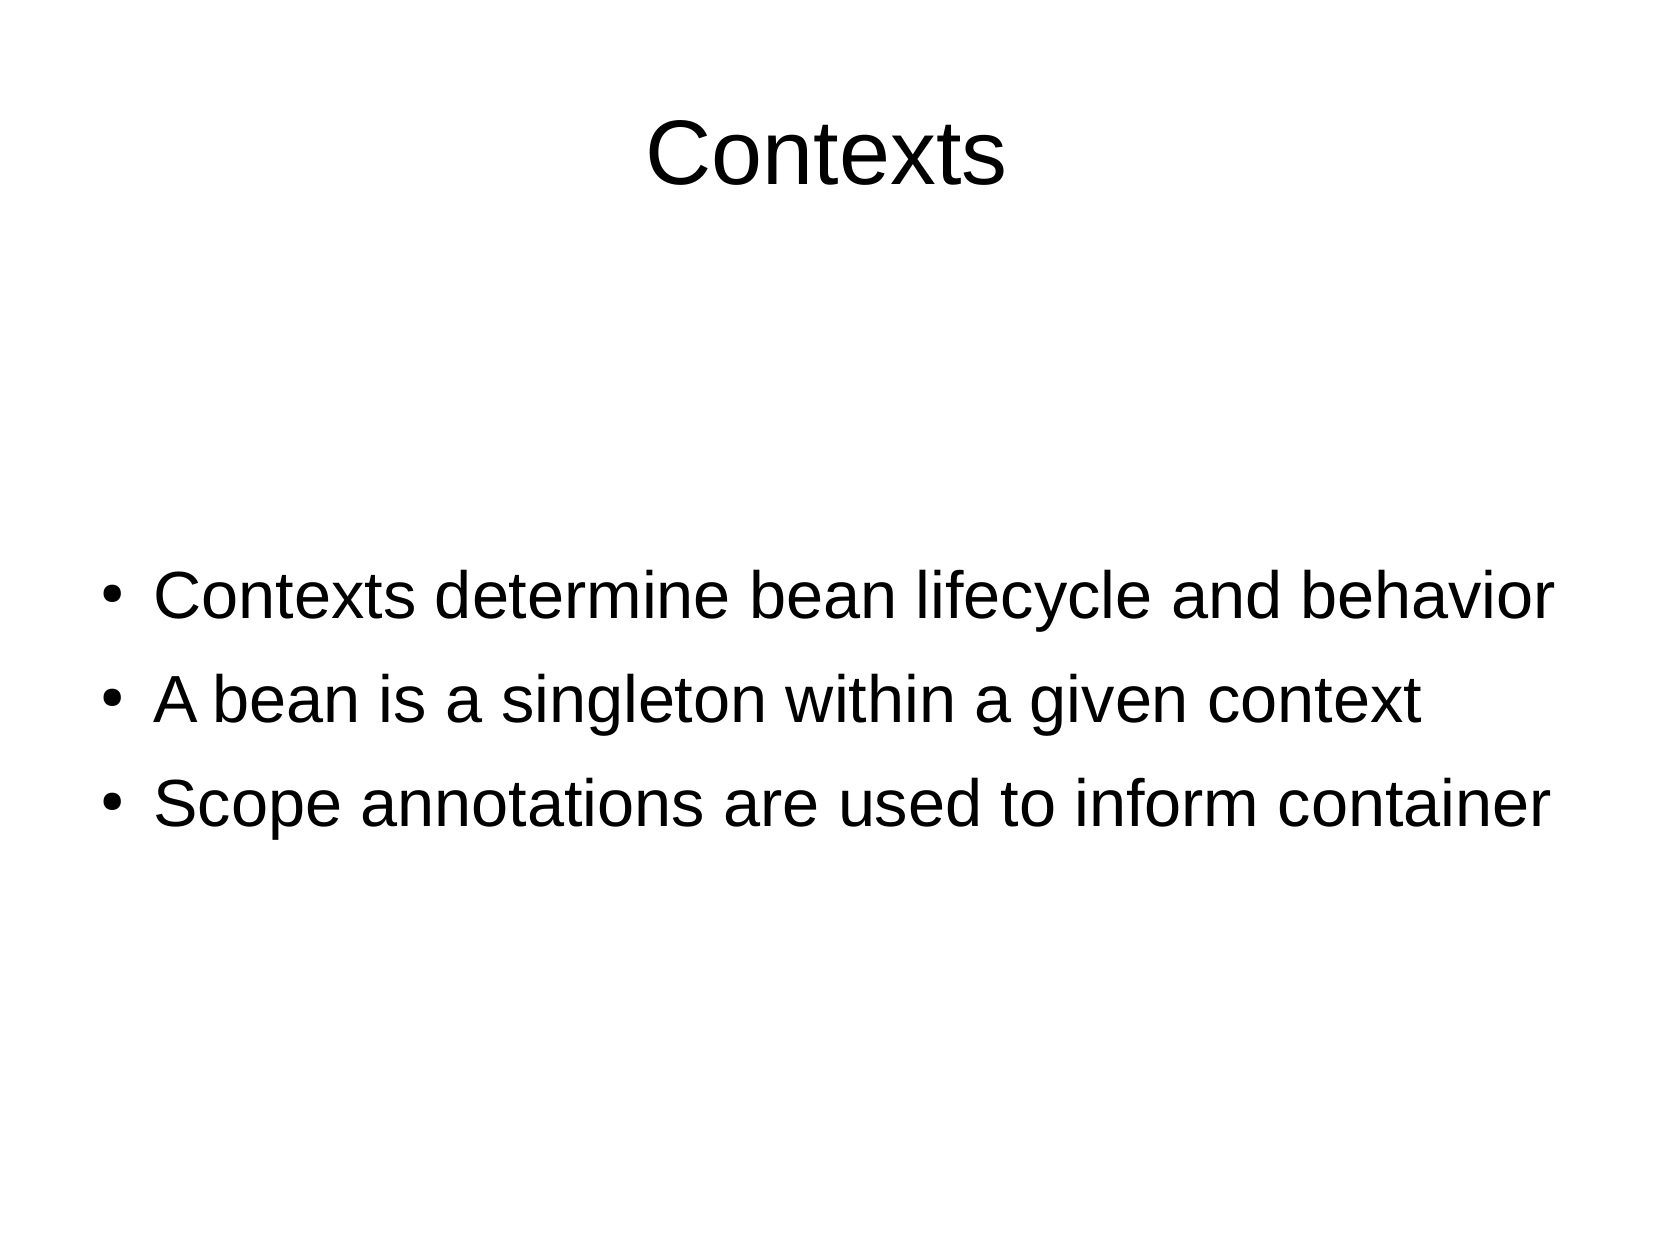

# Contexts
Contexts determine bean lifecycle and behavior
A bean is a singleton within a given context
Scope annotations are used to inform container